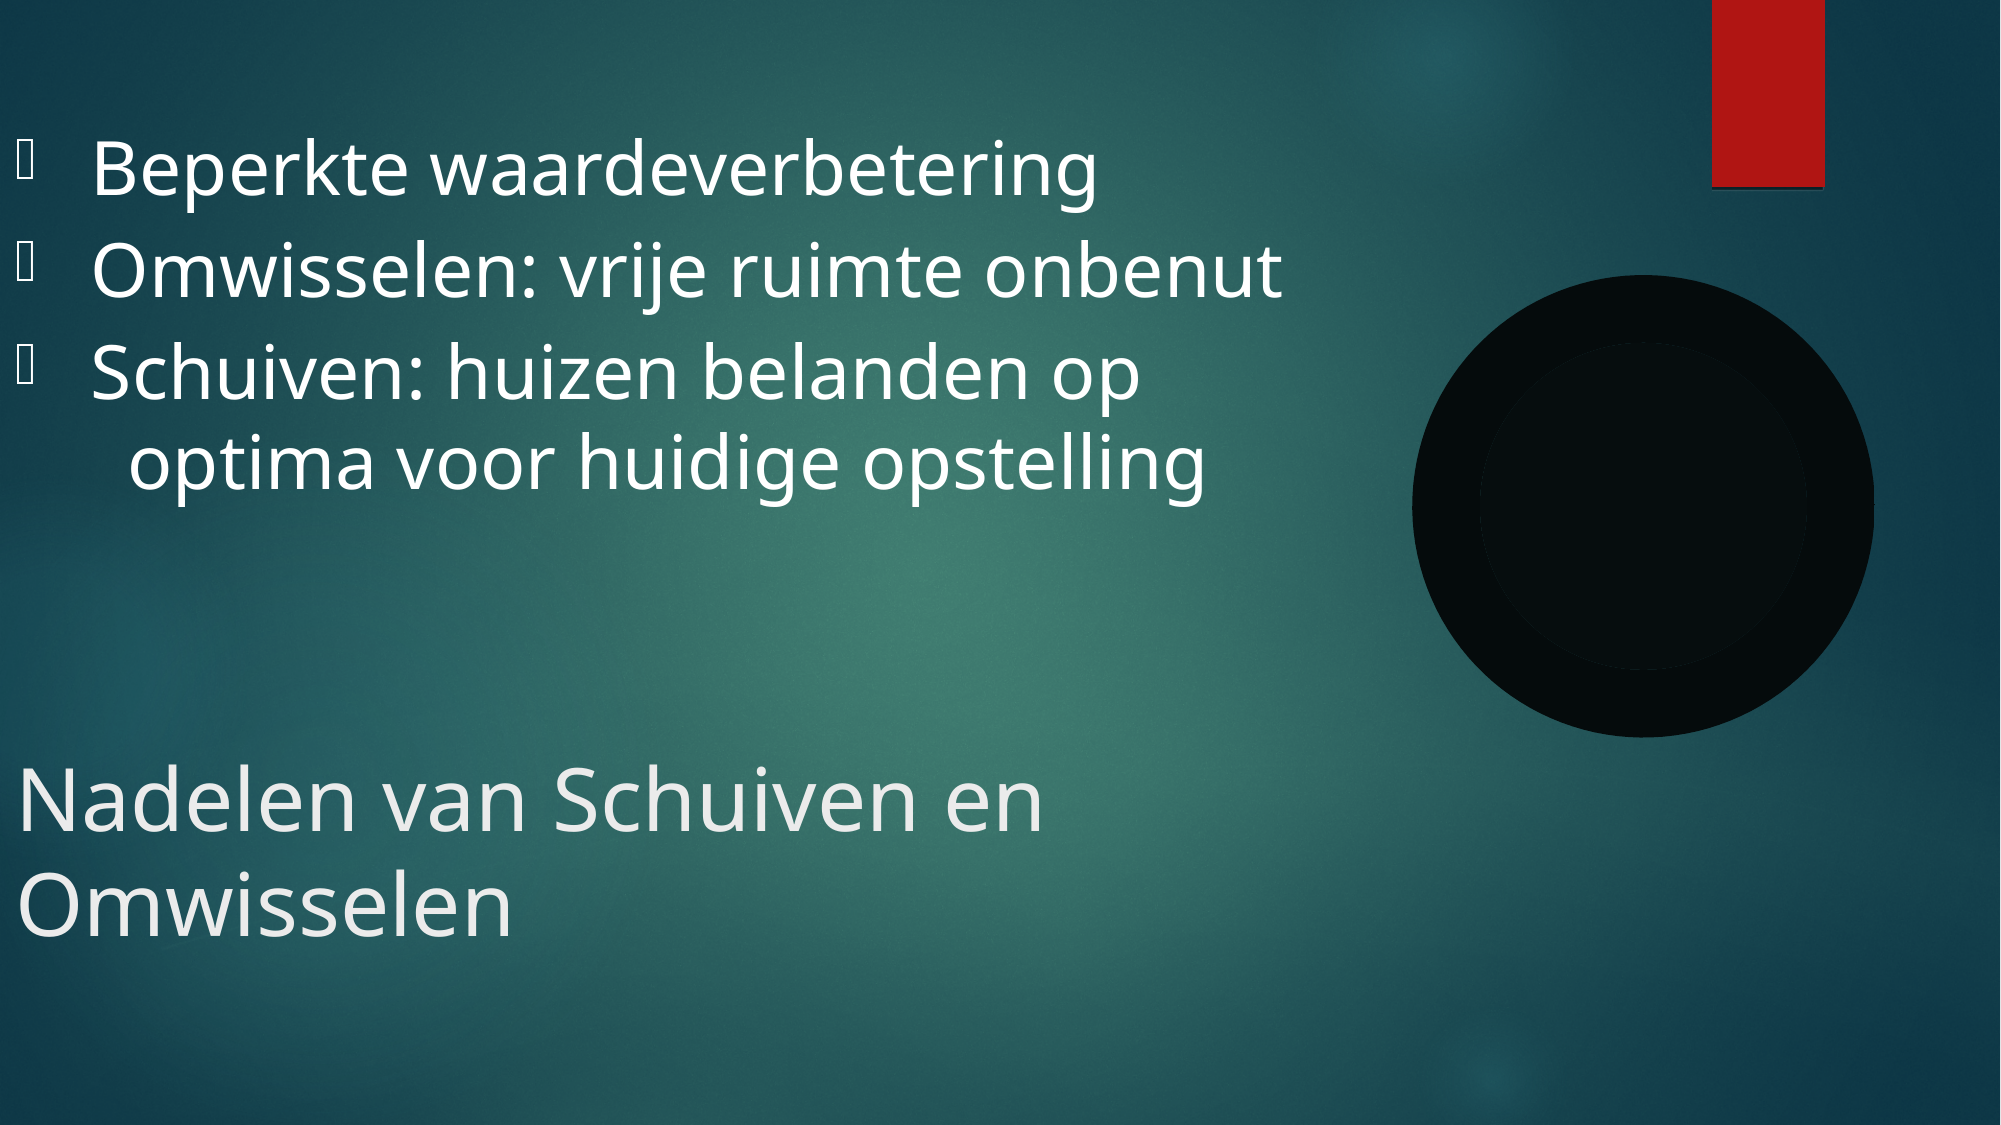

Beperkte waardeverbetering
 Omwisselen: vrije ruimte onbenut
 Schuiven: huizen belanden op optima voor huidige opstelling
# Nadelen van Schuiven en Omwisselen